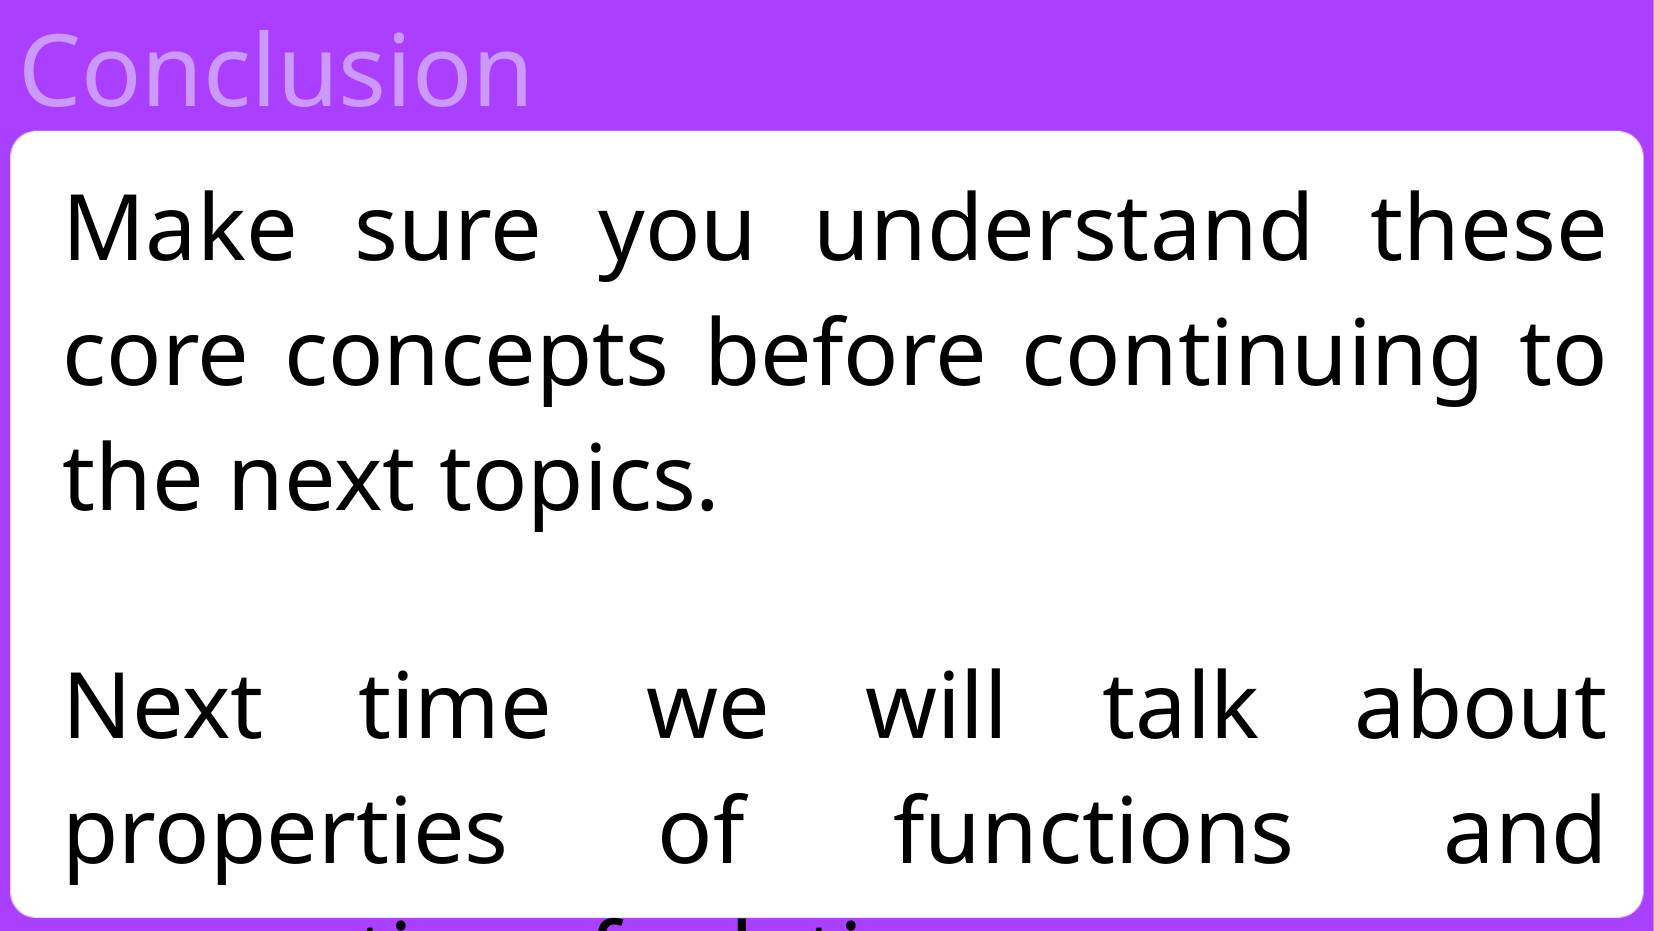

# Conclusion
Make sure you understand these core concepts before continuing to the next topics.
Next time we will talk about properties of functions and properties of relations.